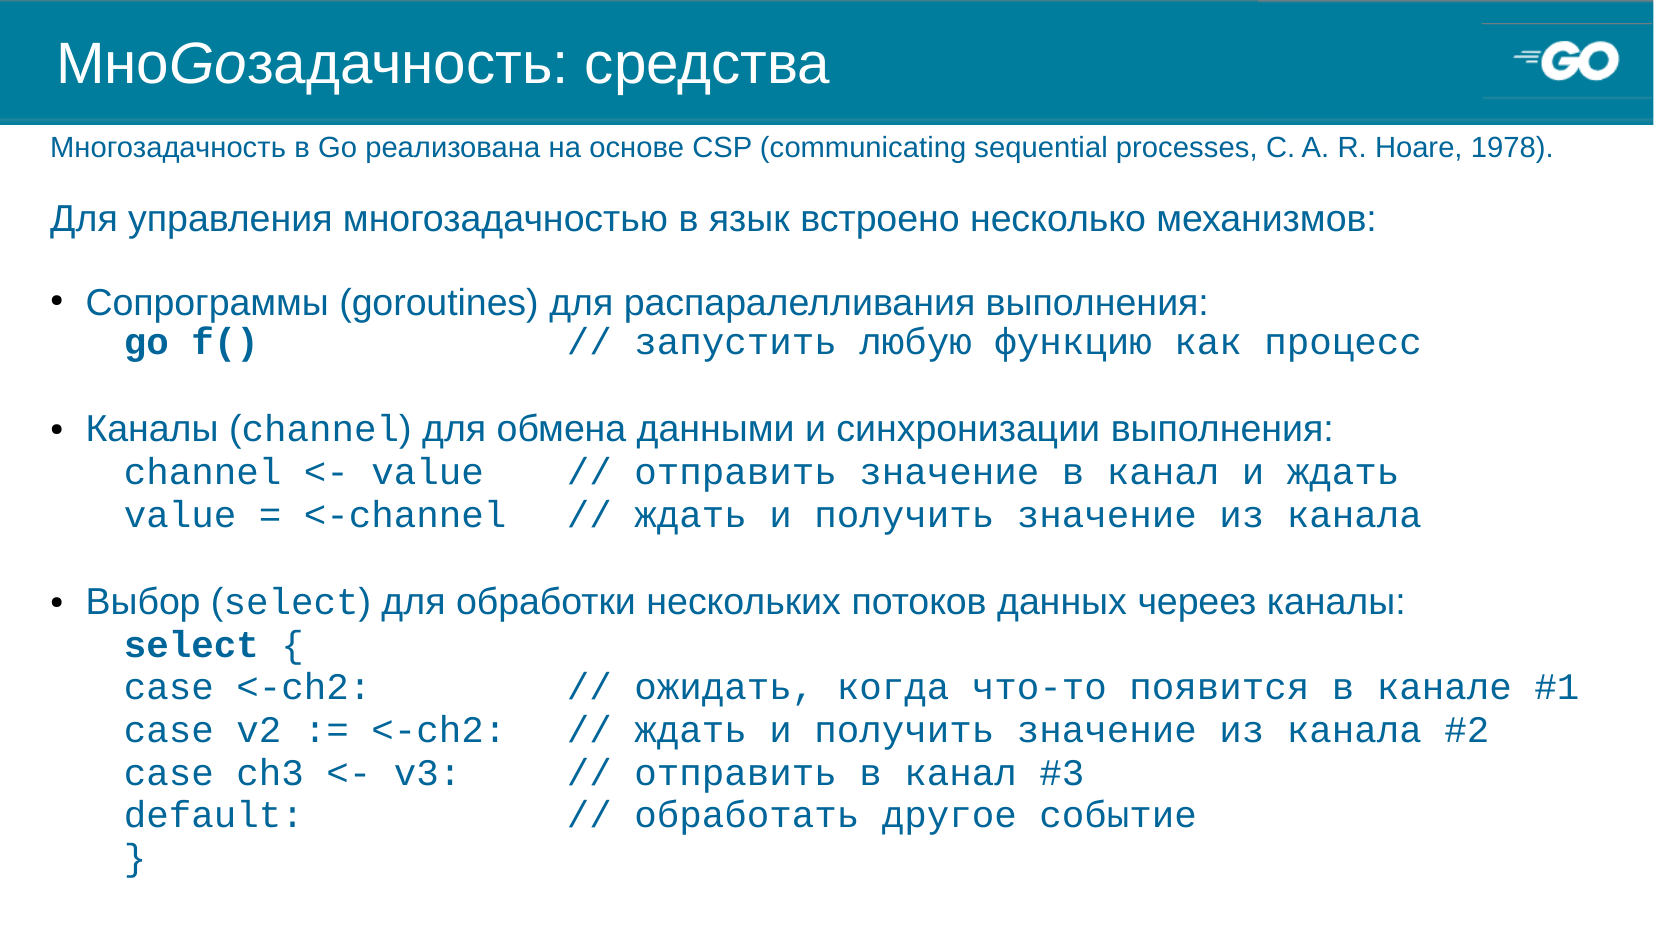

МноGoзадачность: средства
Многозадачность в Go реализована на основе CSP (communicating sequential processes, C. A. R. Hoare, 1978).
Для управления многозадачностью в язык встроено несколько механизмов:
Сопрограммы (goroutines) для распаралелливания выполнения:
	go f() 				// запустить любую функцию как процесс
Каналы (channel) для обмена данными и синхронизации выполнения:
	channel <- value		// отправить значение в канал и ждать
	value = <-channel	// ждать и получить значение из канала
Выбор (select) для обработки нескольких потоков данных череез каналы:
	select {
	case <-ch2: 			// ожидать, когда что-то появится в канале #1
	case v2 := <-ch2: 	// ждать и получить значение из канала #2
	case ch3 <- v3:		// отправить в канал #3
	default:				// обработать другое событие
	}